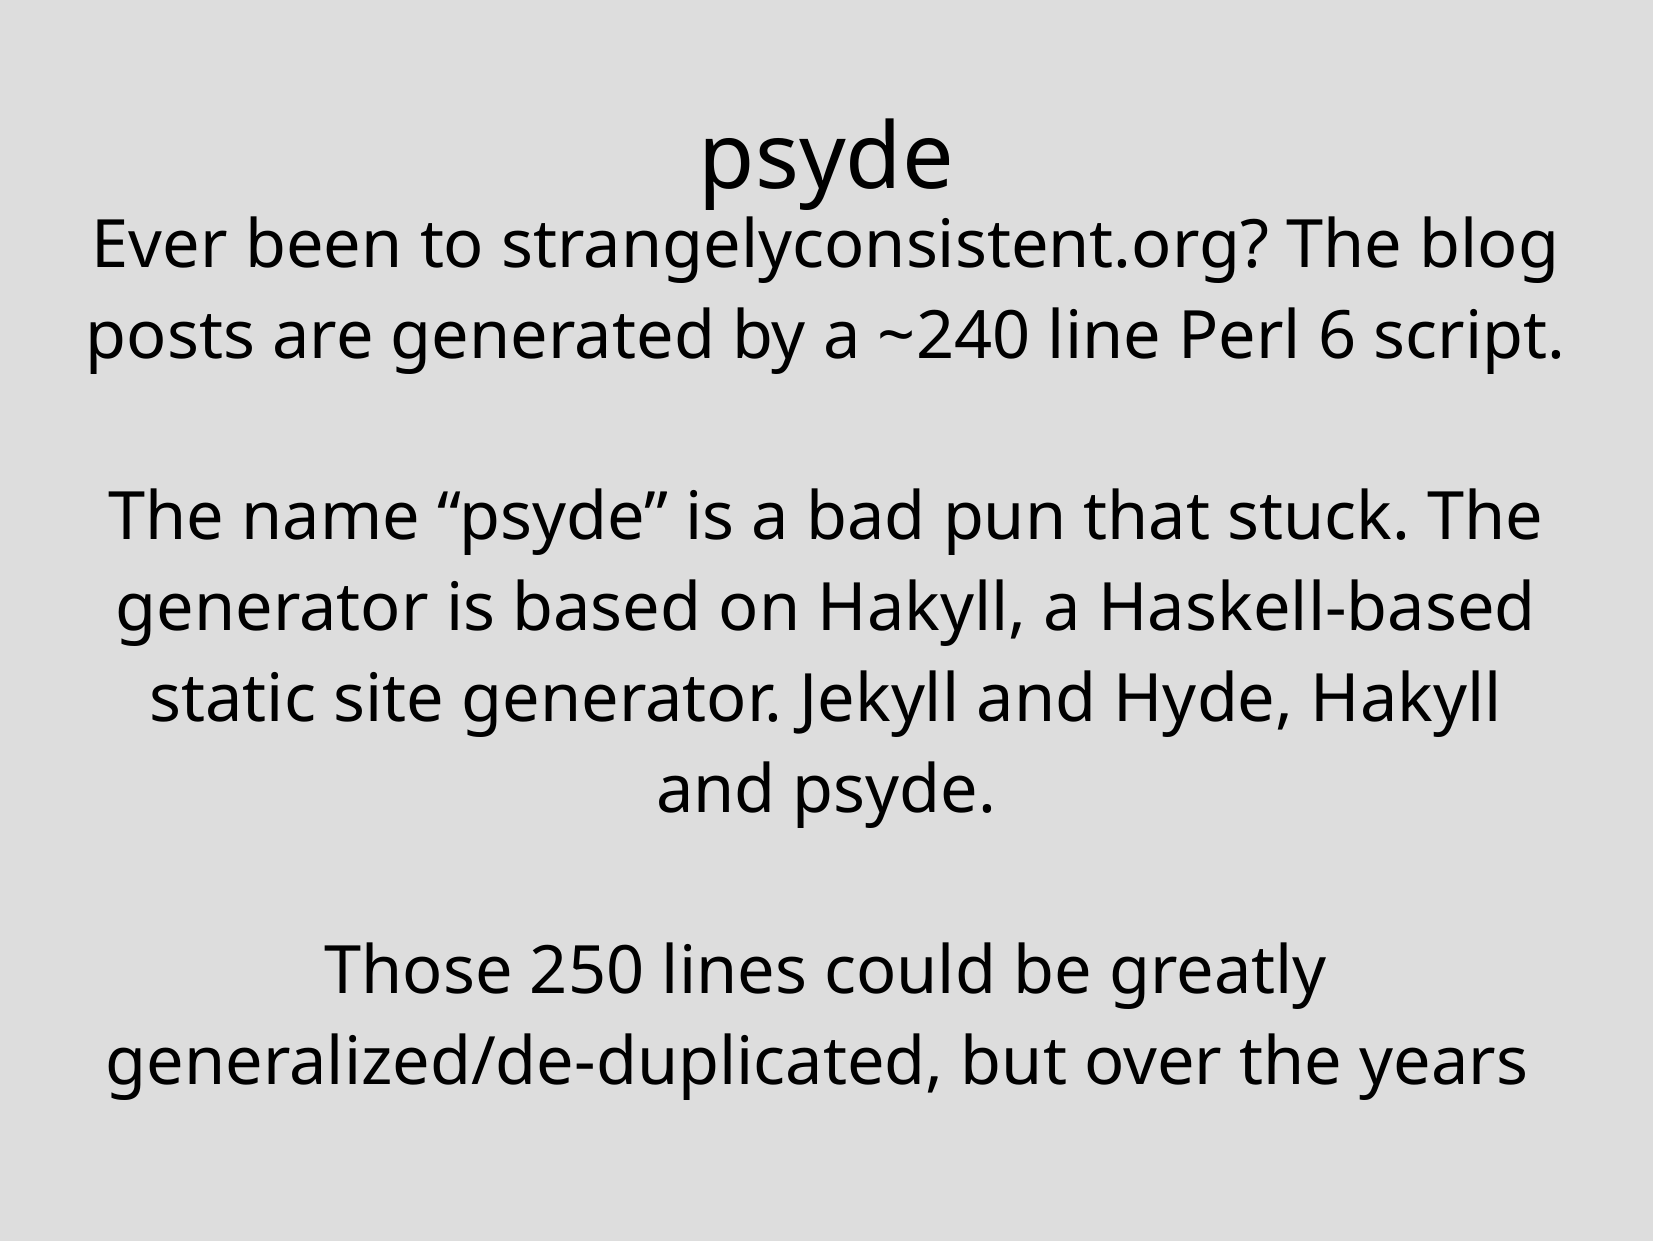

# psyde
Ever been to strangelyconsistent.org? The blog posts are generated by a ~240 line Perl 6 script.
The name “psyde” is a bad pun that stuck. The generator is based on Hakyll, a Haskell-based static site generator. Jekyll and Hyde, Hakyll and psyde.
Those 250 lines could be greatly generalized/de-duplicated, but over the years